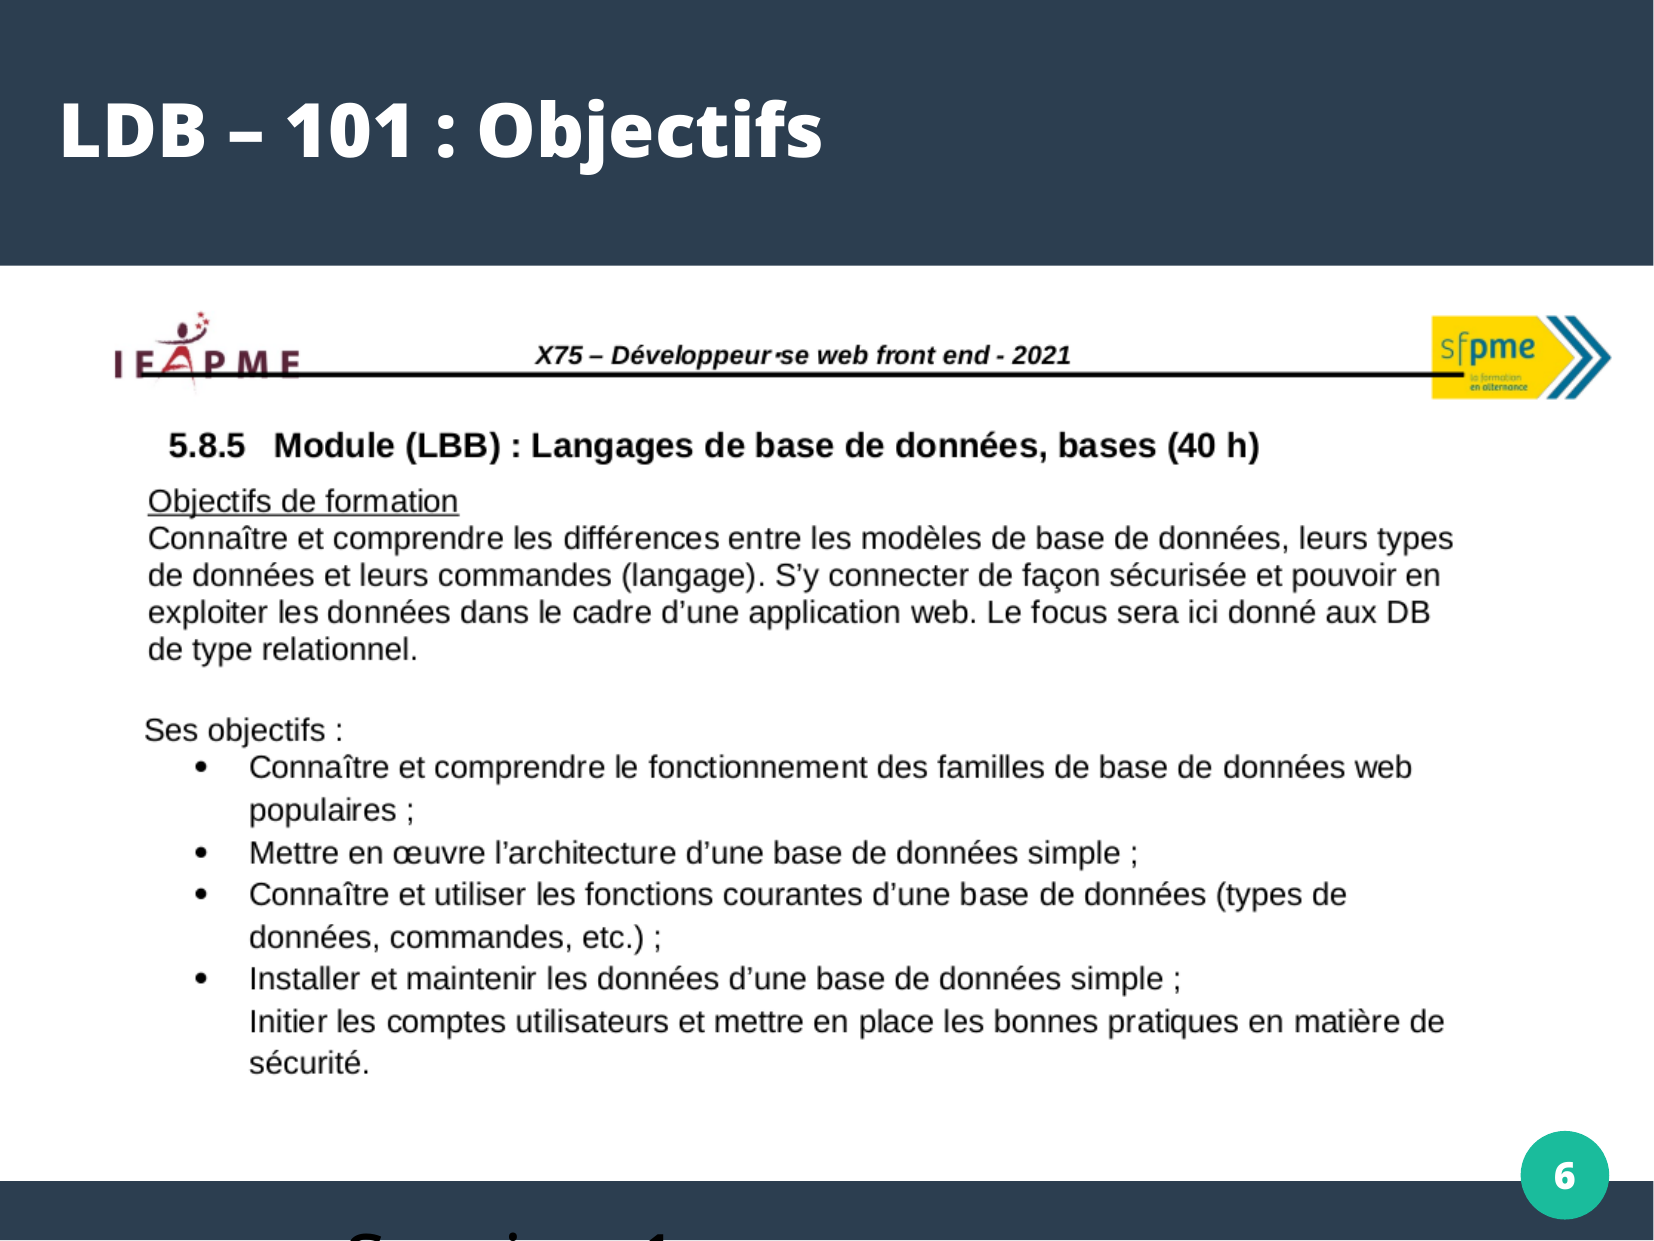

# LDB – 101 : Objectifs
Session 1
6
Session 1